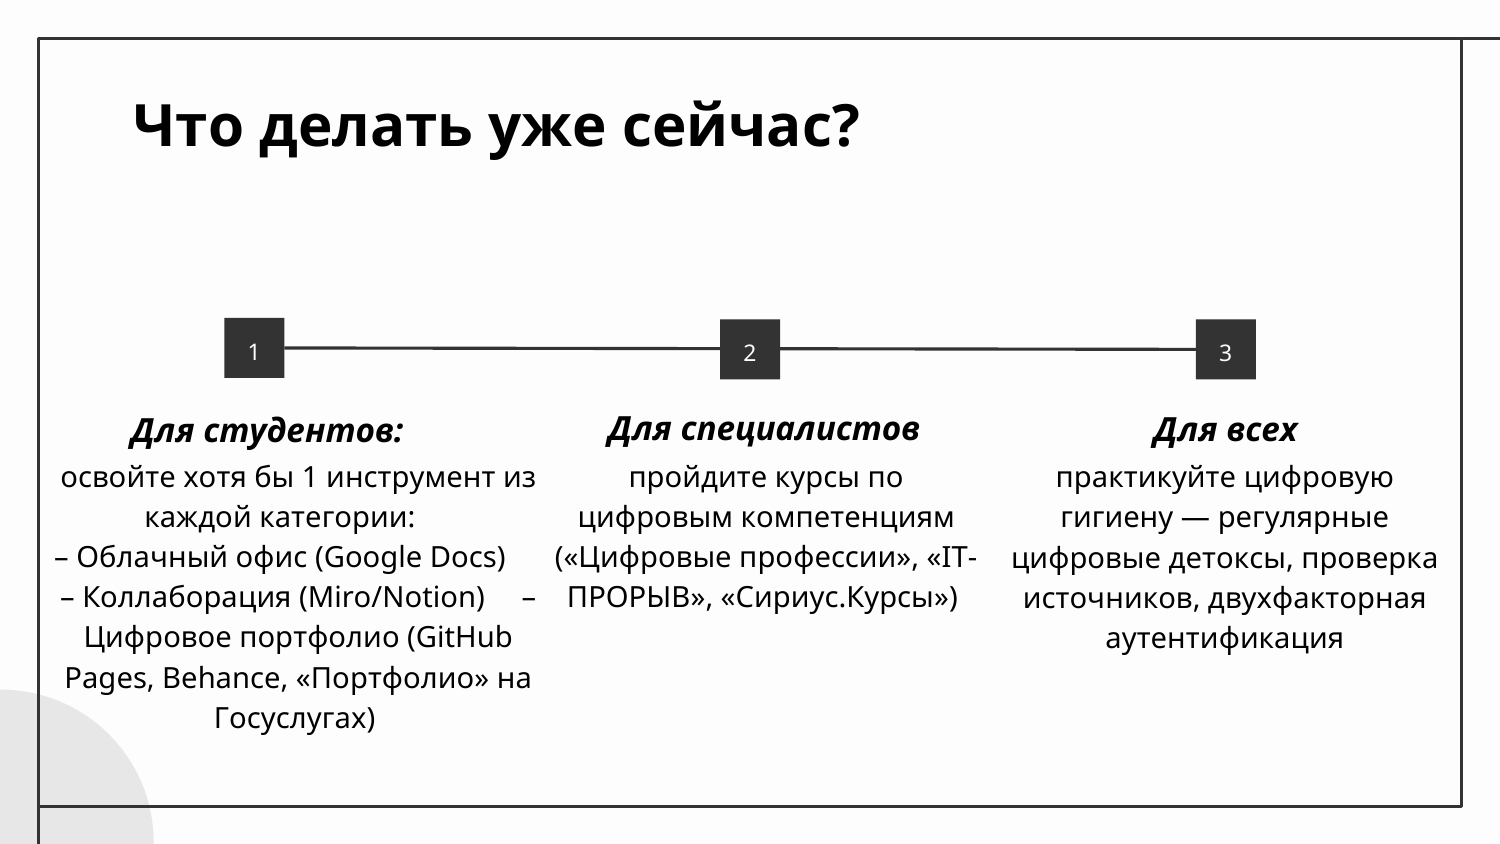

# Что делать уже сейчас?
1
2
3
Для специалистов
Для всех
Для студентов:
освойте хотя бы 1 инструмент из каждой категории:
– Облачный офис (Google Docs)
– Коллаборация (Miro/Notion)  – Цифровое портфолио (GitHub Pages, Behance, «Портфолио» на Госуслугах)
пройдите курсы по цифровым компетенциям («Цифровые профессии», «IT-ПРОРЫВ», «Сириус.Курсы»)
практикуйте цифровую гигиену — регулярные цифровые детоксы, проверка источников, двухфакторная аутентификация